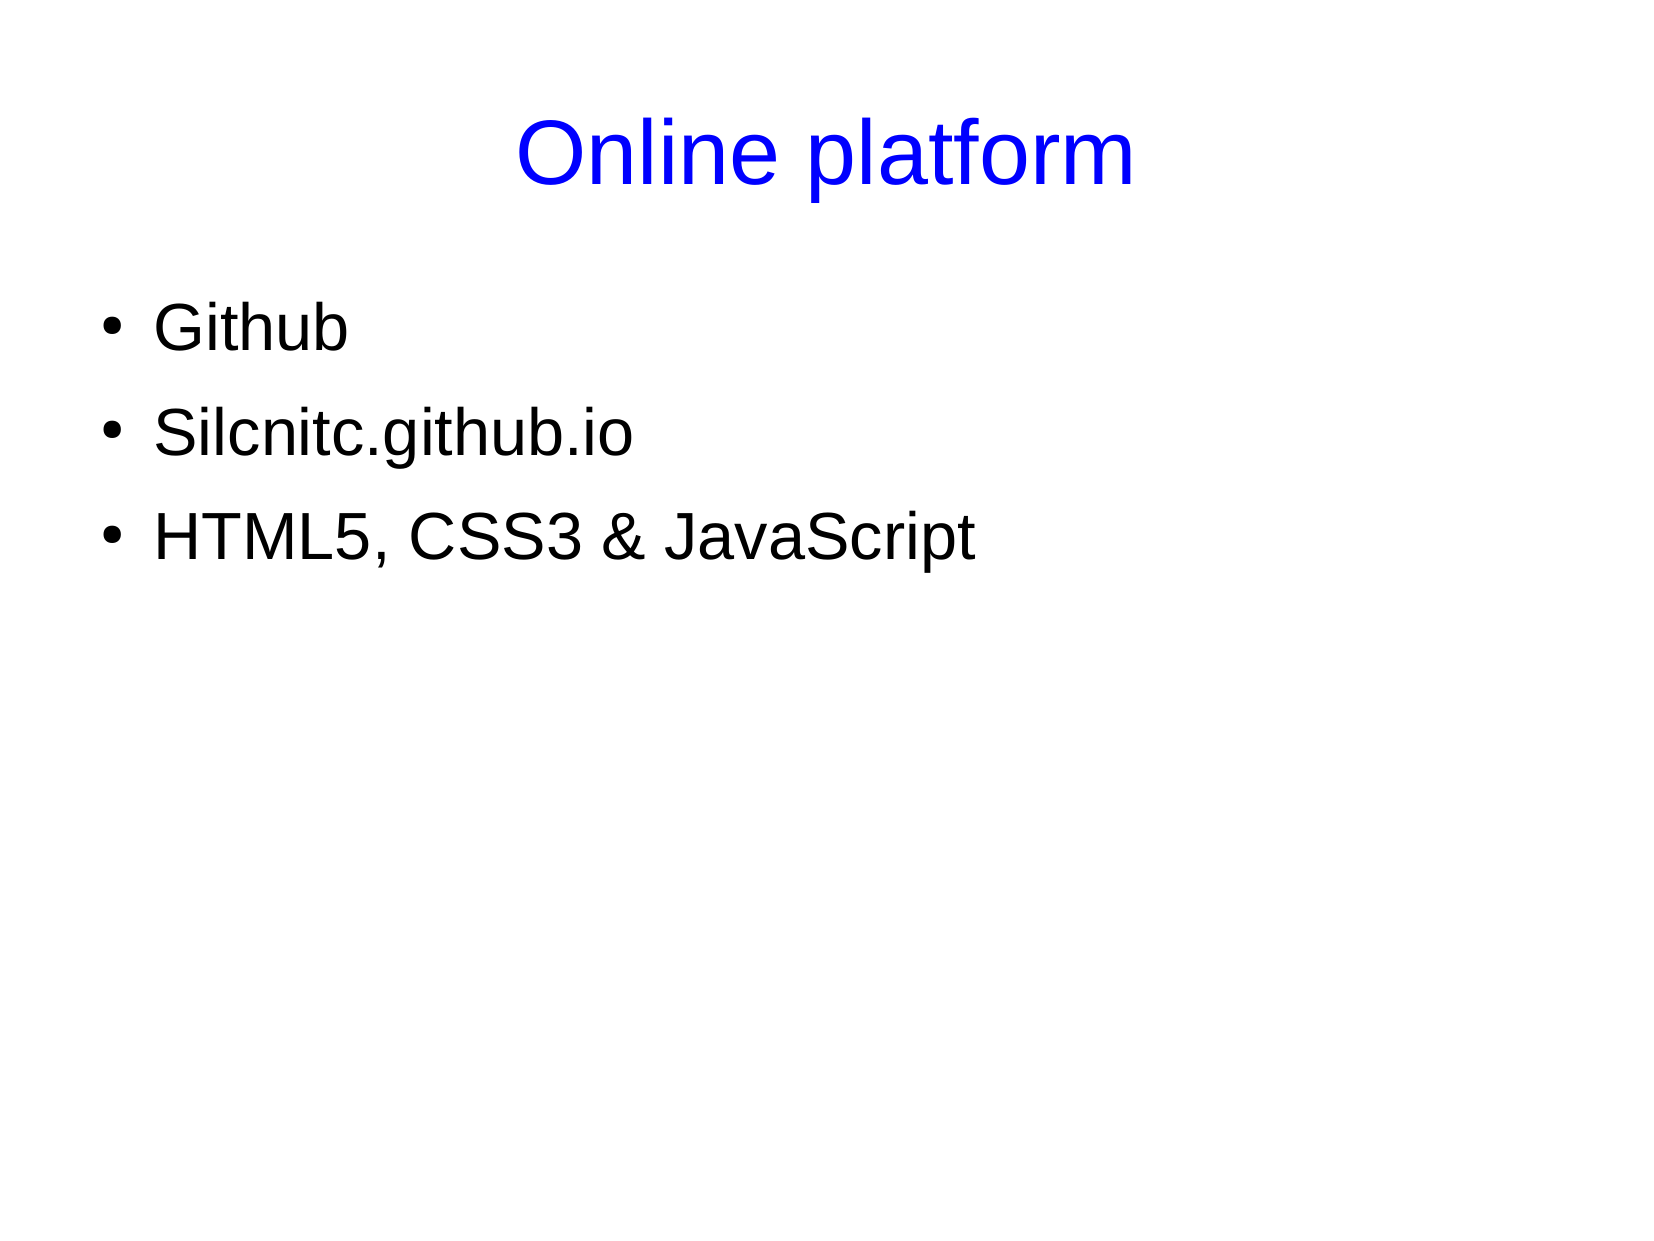

# Online platform
Github
Silcnitc.github.io
HTML5, CSS3 & JavaScript